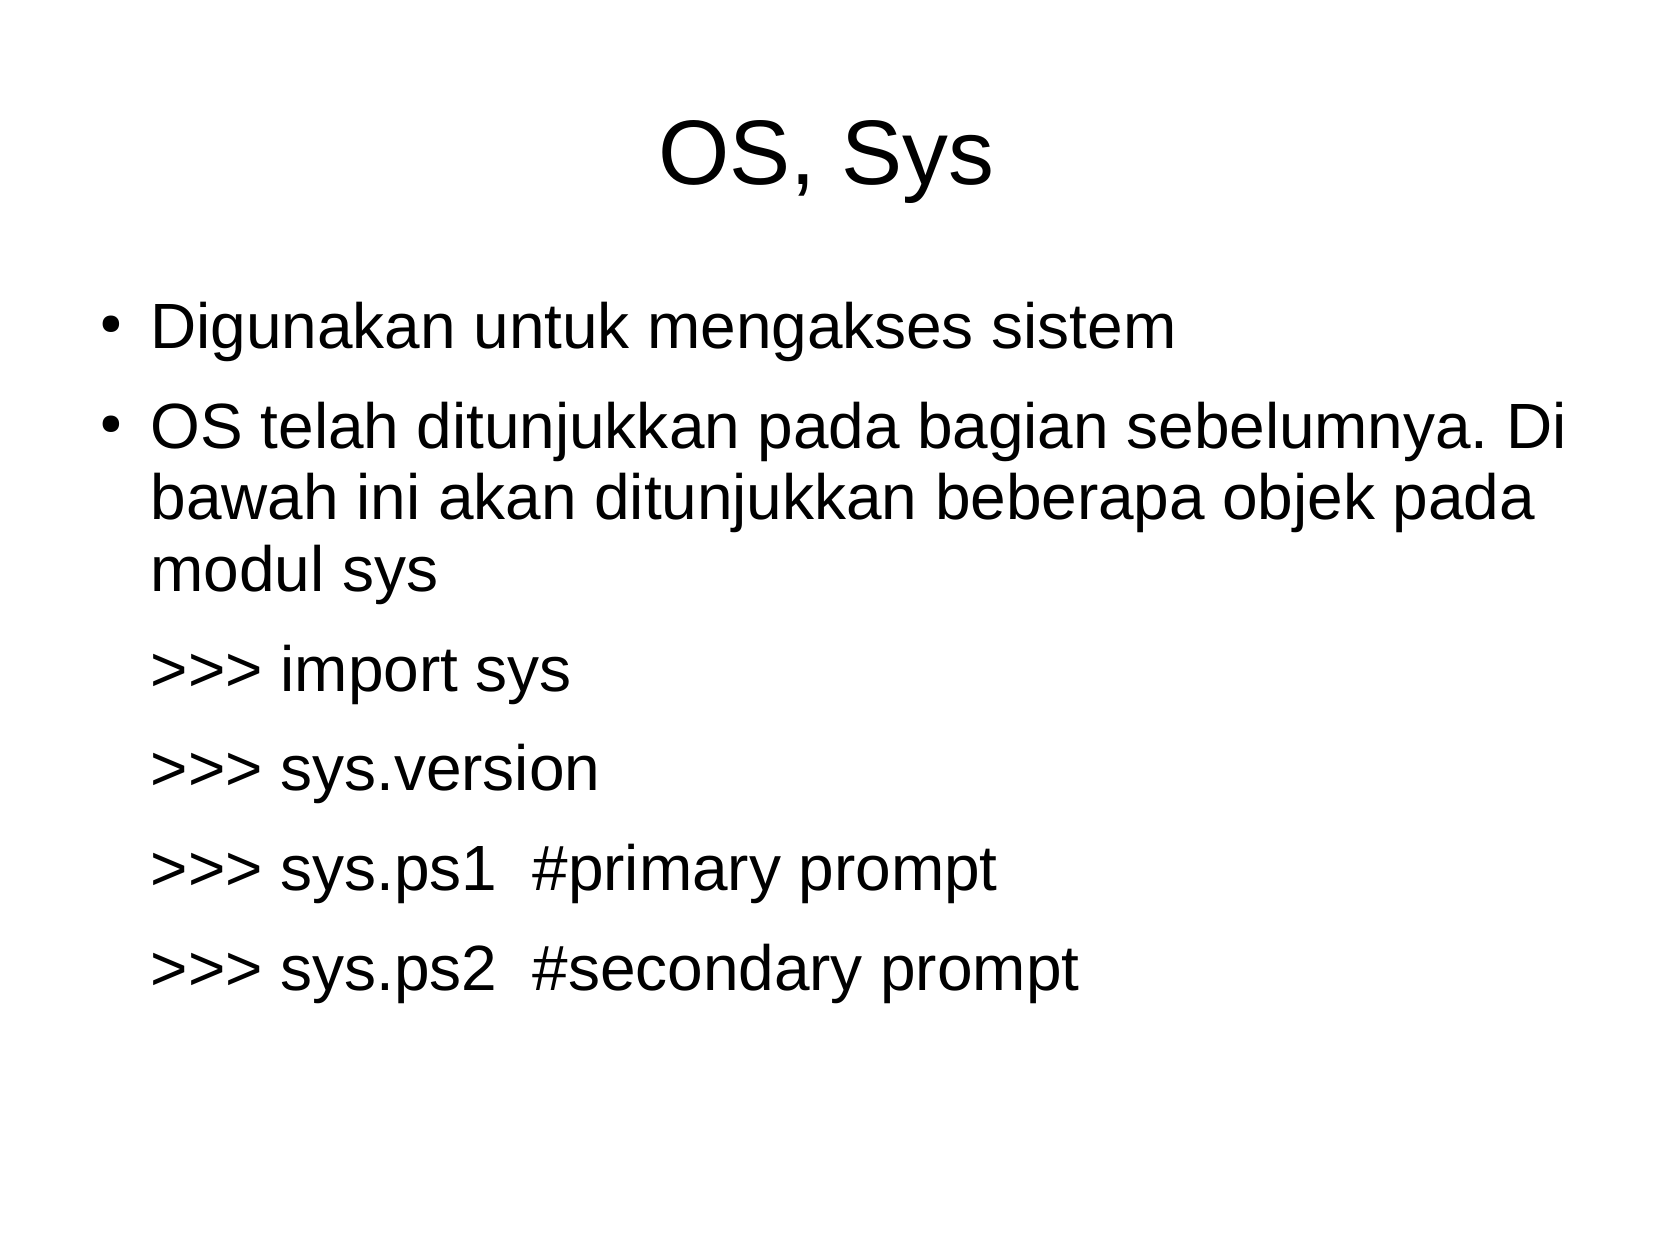

# OS, Sys
Digunakan untuk mengakses sistem
OS telah ditunjukkan pada bagian sebelumnya. Di bawah ini akan ditunjukkan beberapa objek pada modul sys
>>> import sys
>>> sys.version
>>> sys.ps1 #primary prompt
>>> sys.ps2 #secondary prompt